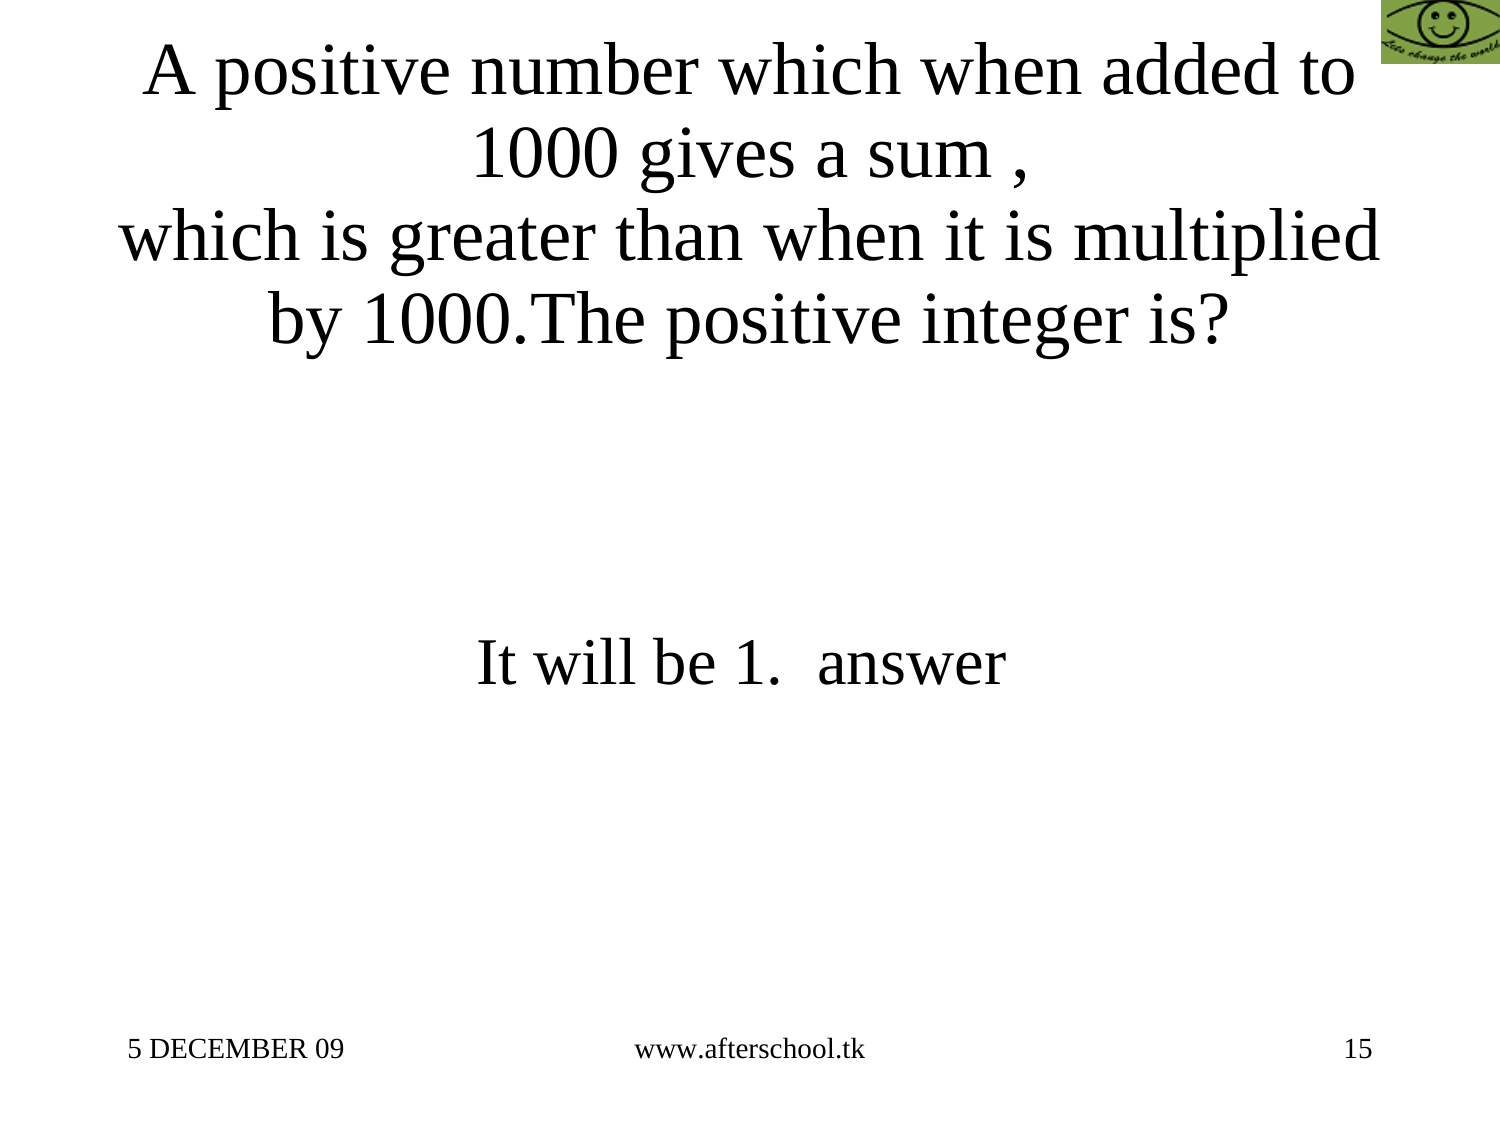

# A positive number which when added to 1000 gives a sum , which is greater than when it is multiplied by 1000.The positive integer is?
It will be 1. answer
MFI Seminar Jain PG College
AFTERSCHOOOL centre for social entrepreneurship
15